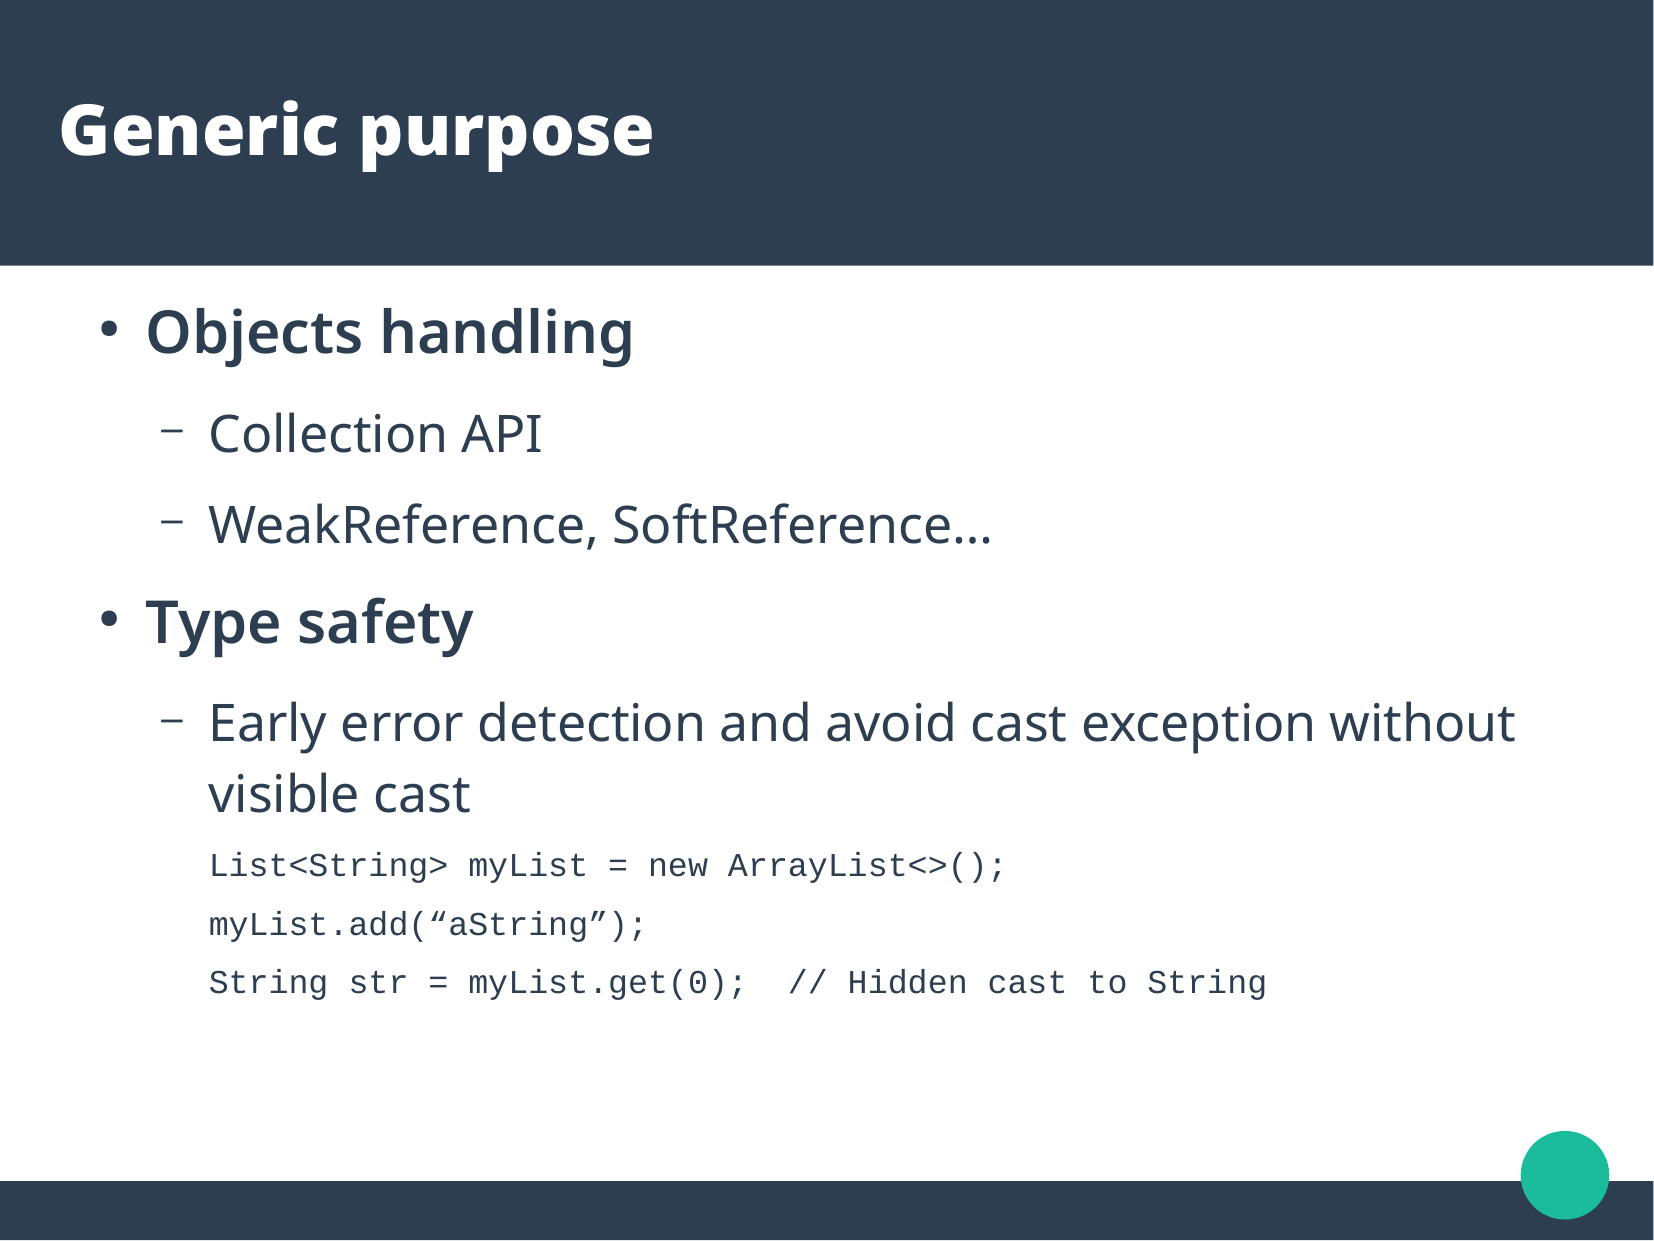

# Generic purpose
Objects handling
Collection API
WeakReference, SoftReference…
Type safety
Early error detection and avoid cast exception without visible cast
List<String> myList = new ArrayList<>();
myList.add(“aString”);
String str = myList.get(0); // Hidden cast to String